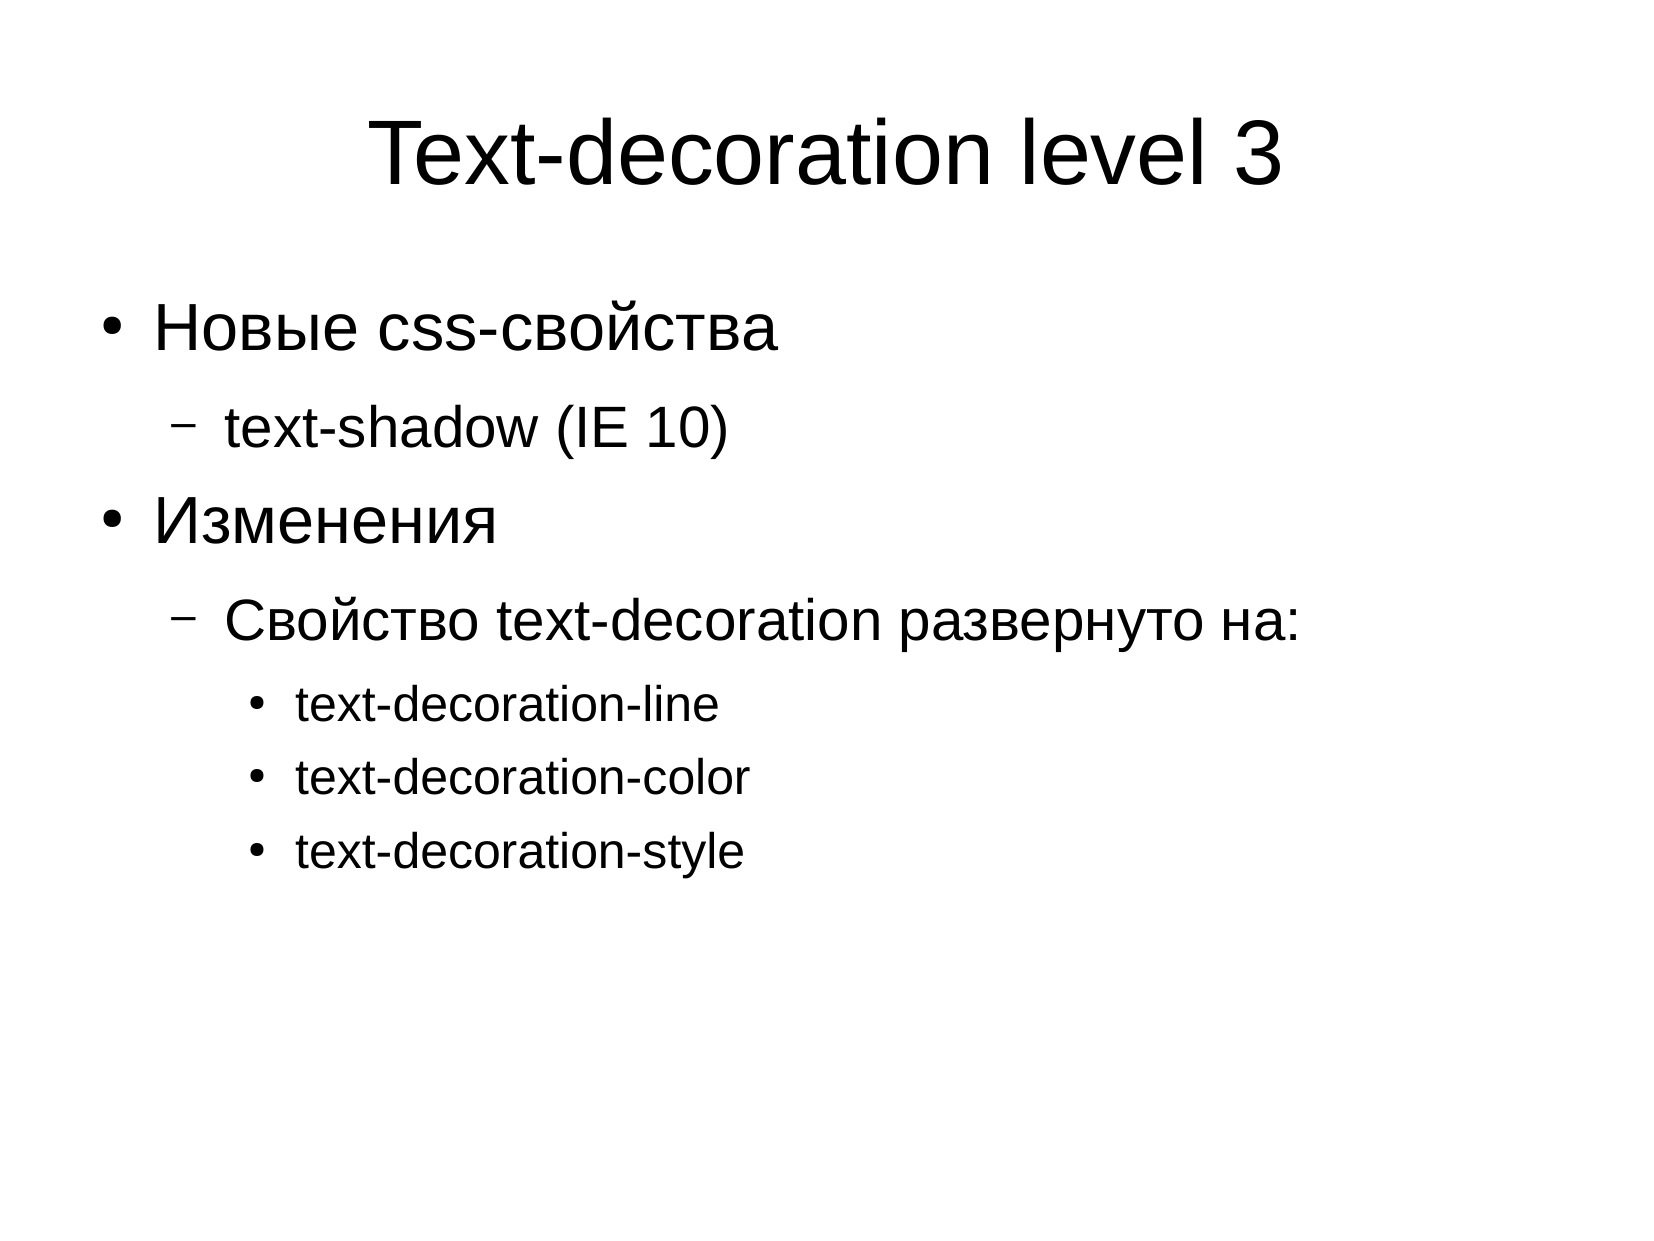

# Text-decoration level 3
Новые css-свойства
text-shadow (IE 10)
Изменения
Свойство text-decoration развернуто на:
text-decoration-line
text-decoration-color
text-decoration-style